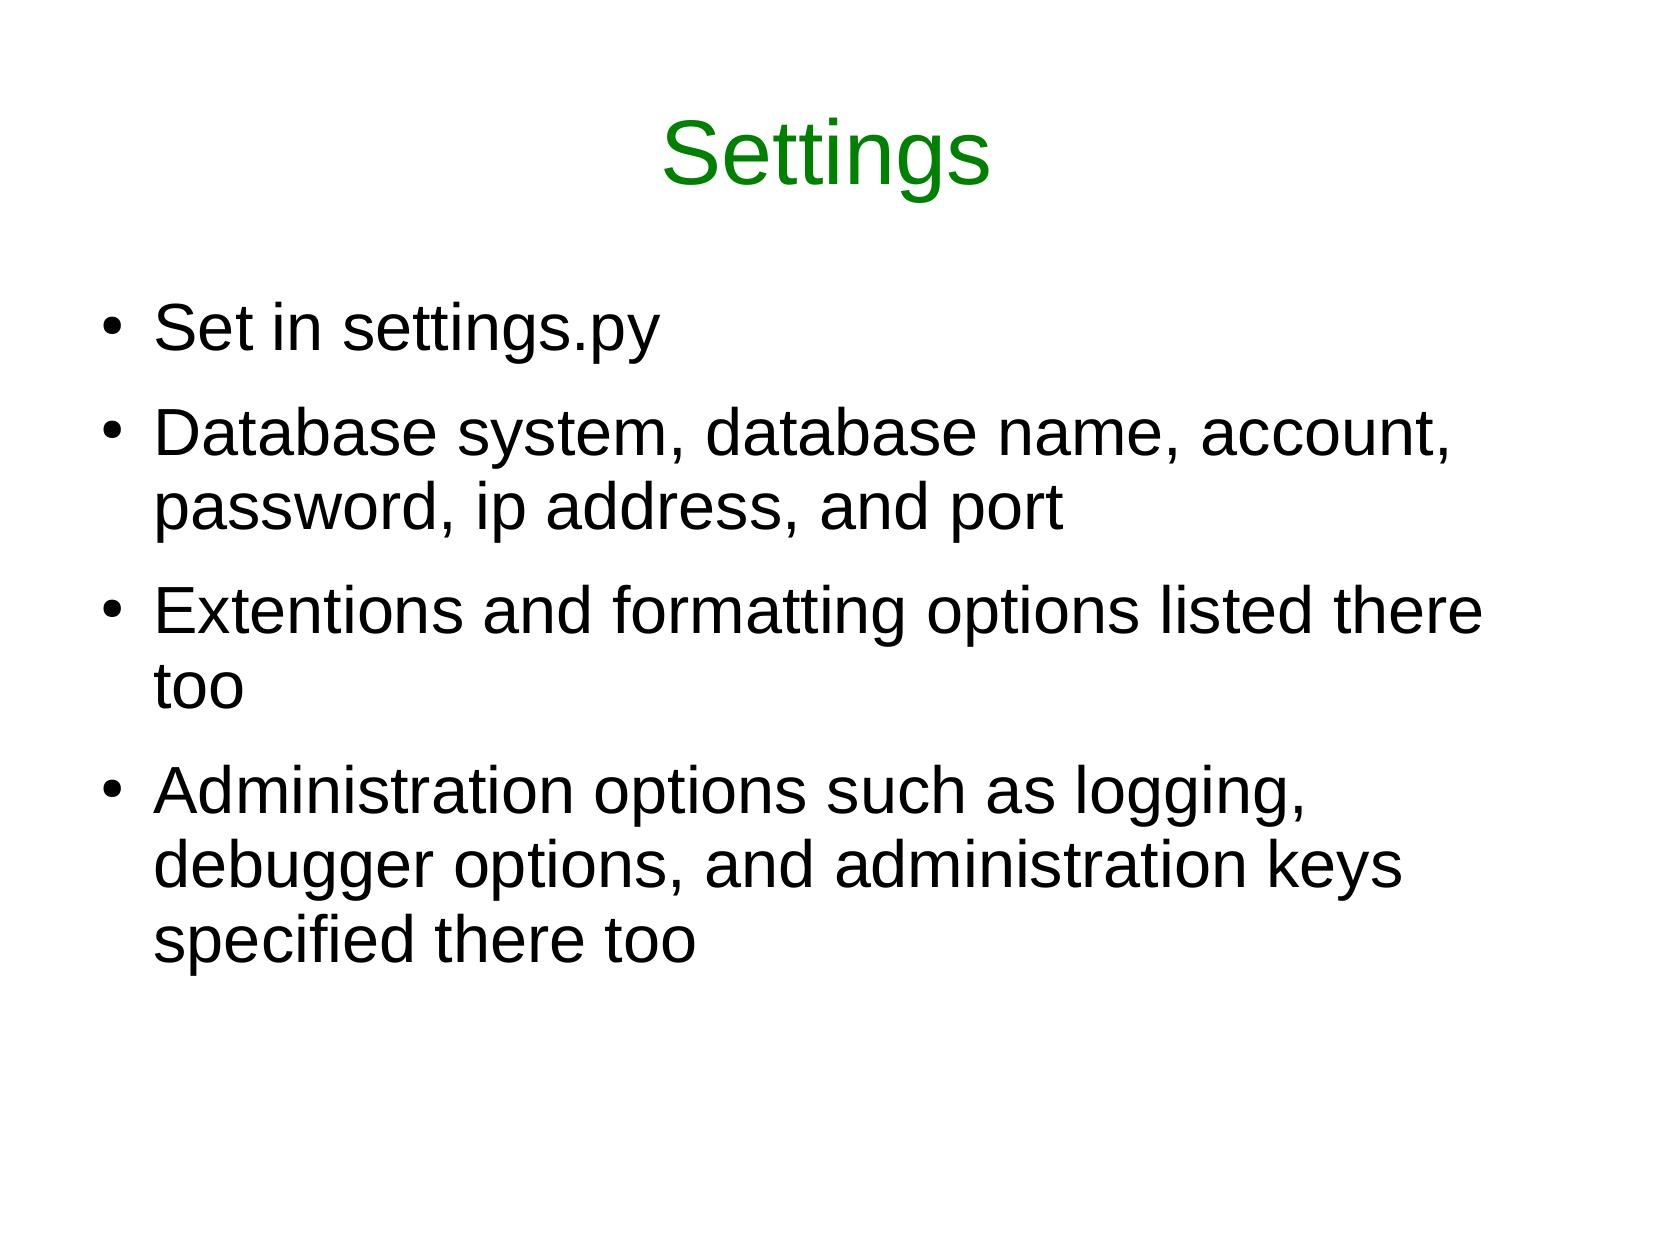

# Settings
Set in settings.py
Database system, database name, account, password, ip address, and port
Extentions and formatting options listed there too
Administration options such as logging, debugger options, and administration keys specified there too